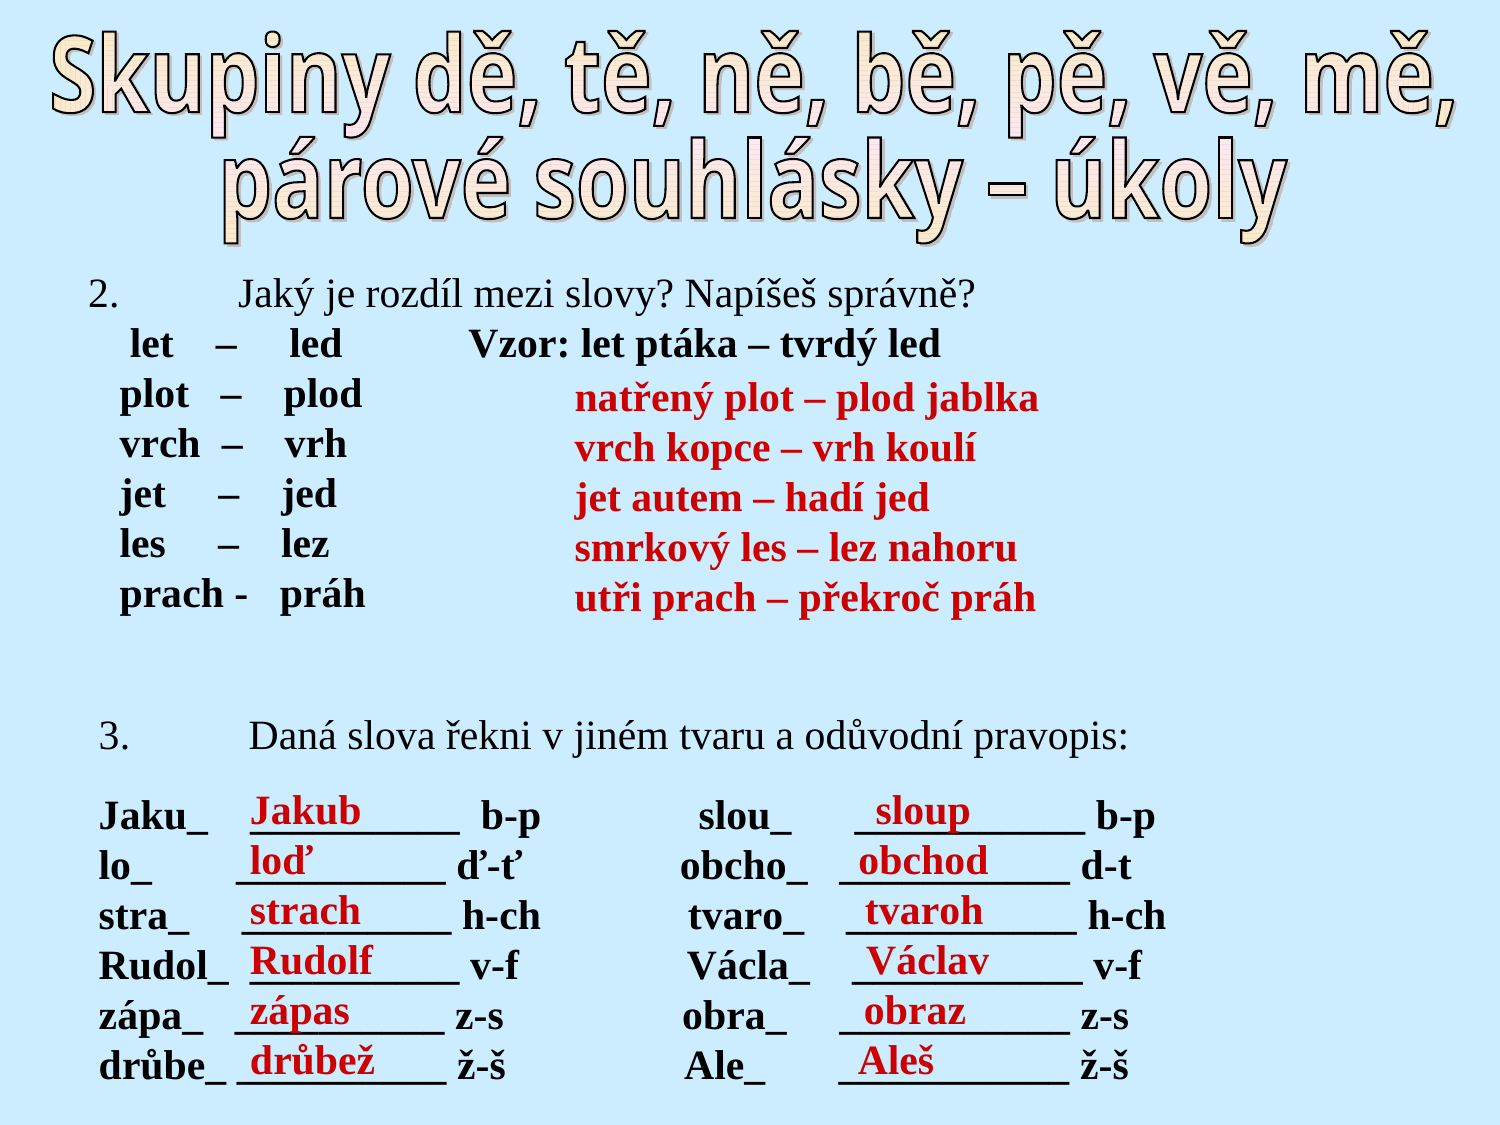

Skupiny dě, tě, ně, bě, pě, vě, mě,
párové souhlásky – úkoly
2.	Jaký je rozdíl mezi slovy? Napíšeš správně?
 let – led Vzor: let ptáka – tvrdý led
 plot – plod
 vrch – vrh
 jet – jed
 les – lez
 prach - práh
natřený plot – plod jablka
vrch kopce – vrh koulí
jet autem – hadí jed
smrkový les – lez nahoru
utři prach – překroč práh
3.	Daná slova řekni v jiném tvaru a odůvodní pravopis:
Jaku_ __________ b-p slou_ ___________ b-p
lo_ __________ ď-ť obcho_ ___________ d-t
stra_ __________ h-ch tvaro_ ___________ h-ch
Rudol_ __________ v-f Václa_ ___________ v-f
zápa_ __________ z-s obra_ ___________ z-s
drůbe_ __________ ž-š Ale_ ___________ ž-š
Jakub sloup
loď obchod
strach tvaroh
Rudolf Václav
zápas obraz
drůbež Aleš